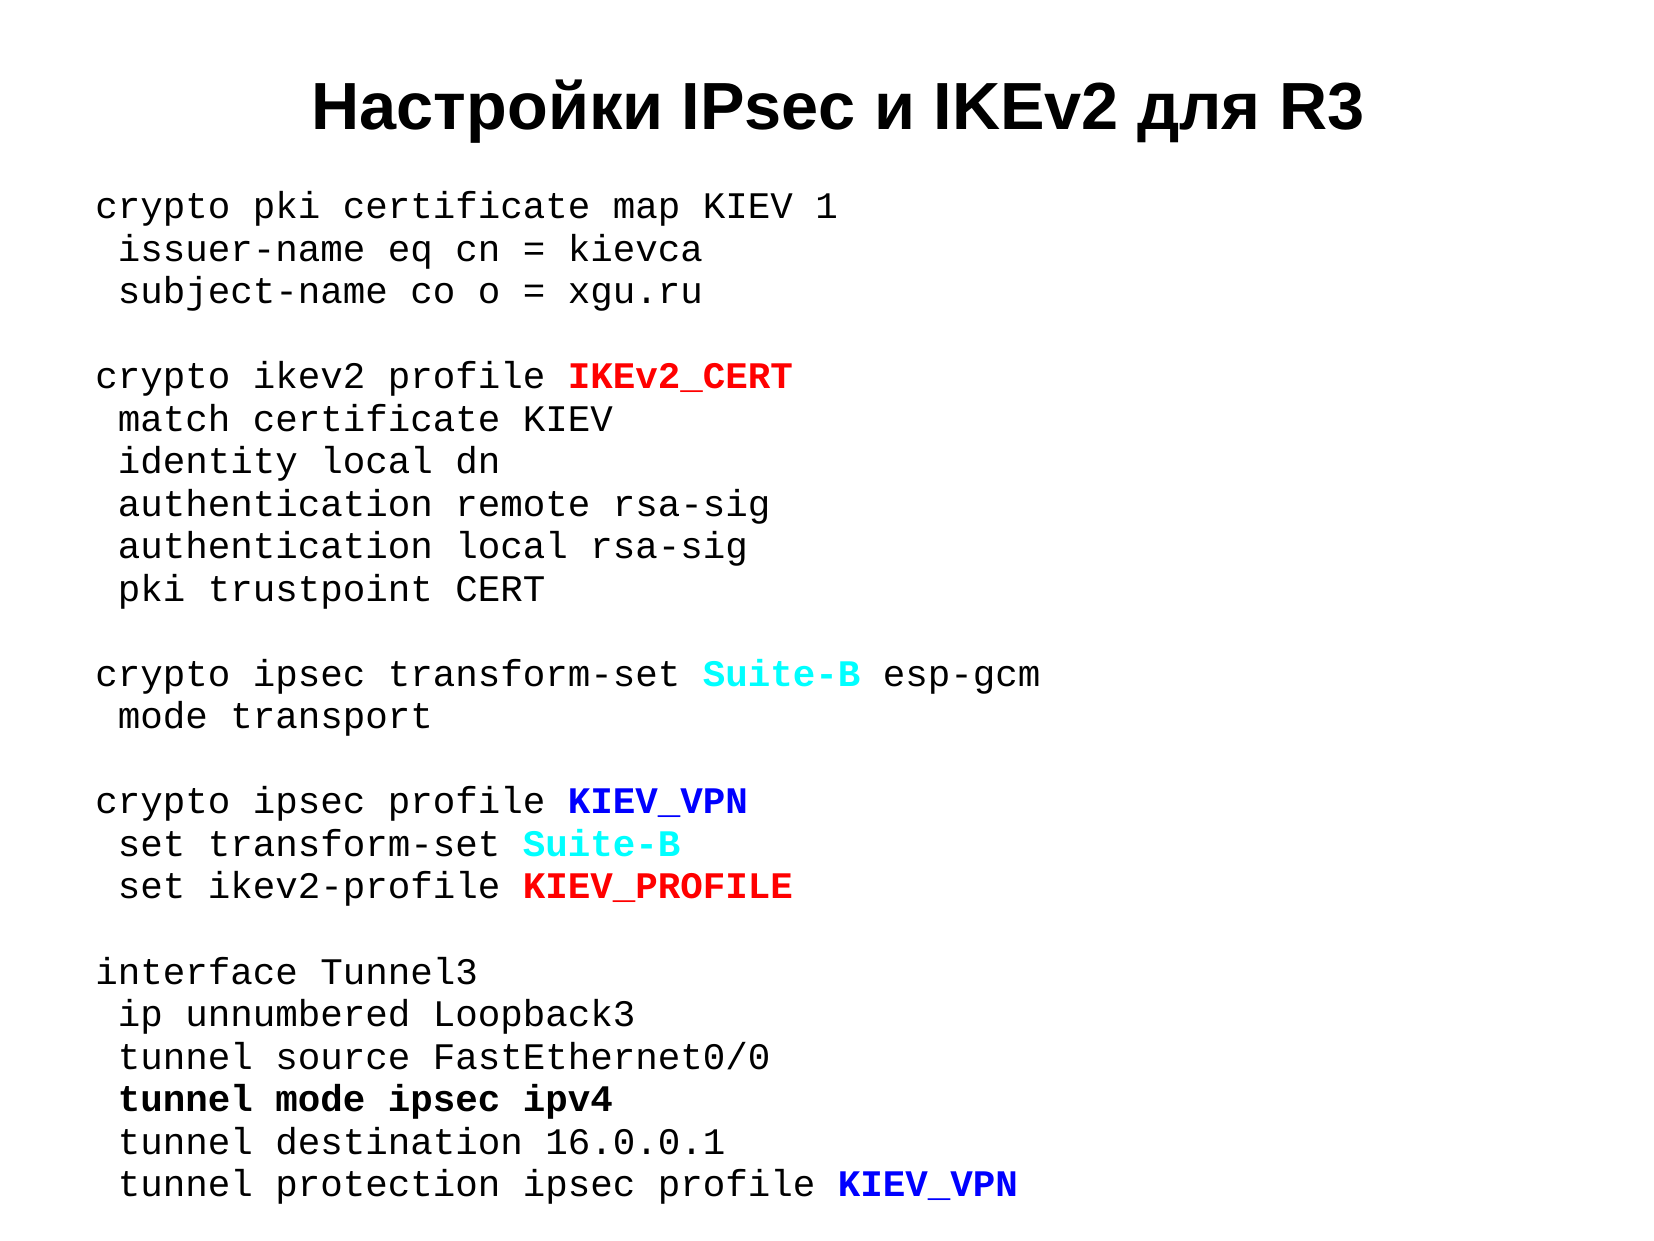

Настройки IPsec и IKEv2 для R3
# crypto pki certificate map KIEV 1
 issuer-name eq cn = kievca
 subject-name co o = xgu.ru
crypto ikev2 profile IKEv2_CERT
 match certificate KIEV
 identity local dn
 authentication remote rsa-sig
 authentication local rsa-sig
 pki trustpoint CERT
crypto ipsec transform-set Suite-B esp-gcm
 mode transport
crypto ipsec profile KIEV_VPN
 set transform-set Suite-B
 set ikev2-profile KIEV_PROFILE
interface Tunnel3
 ip unnumbered Loopback3
 tunnel source FastEthernet0/0
 tunnel mode ipsec ipv4
 tunnel destination 16.0.0.1
 tunnel protection ipsec profile KIEV_VPN